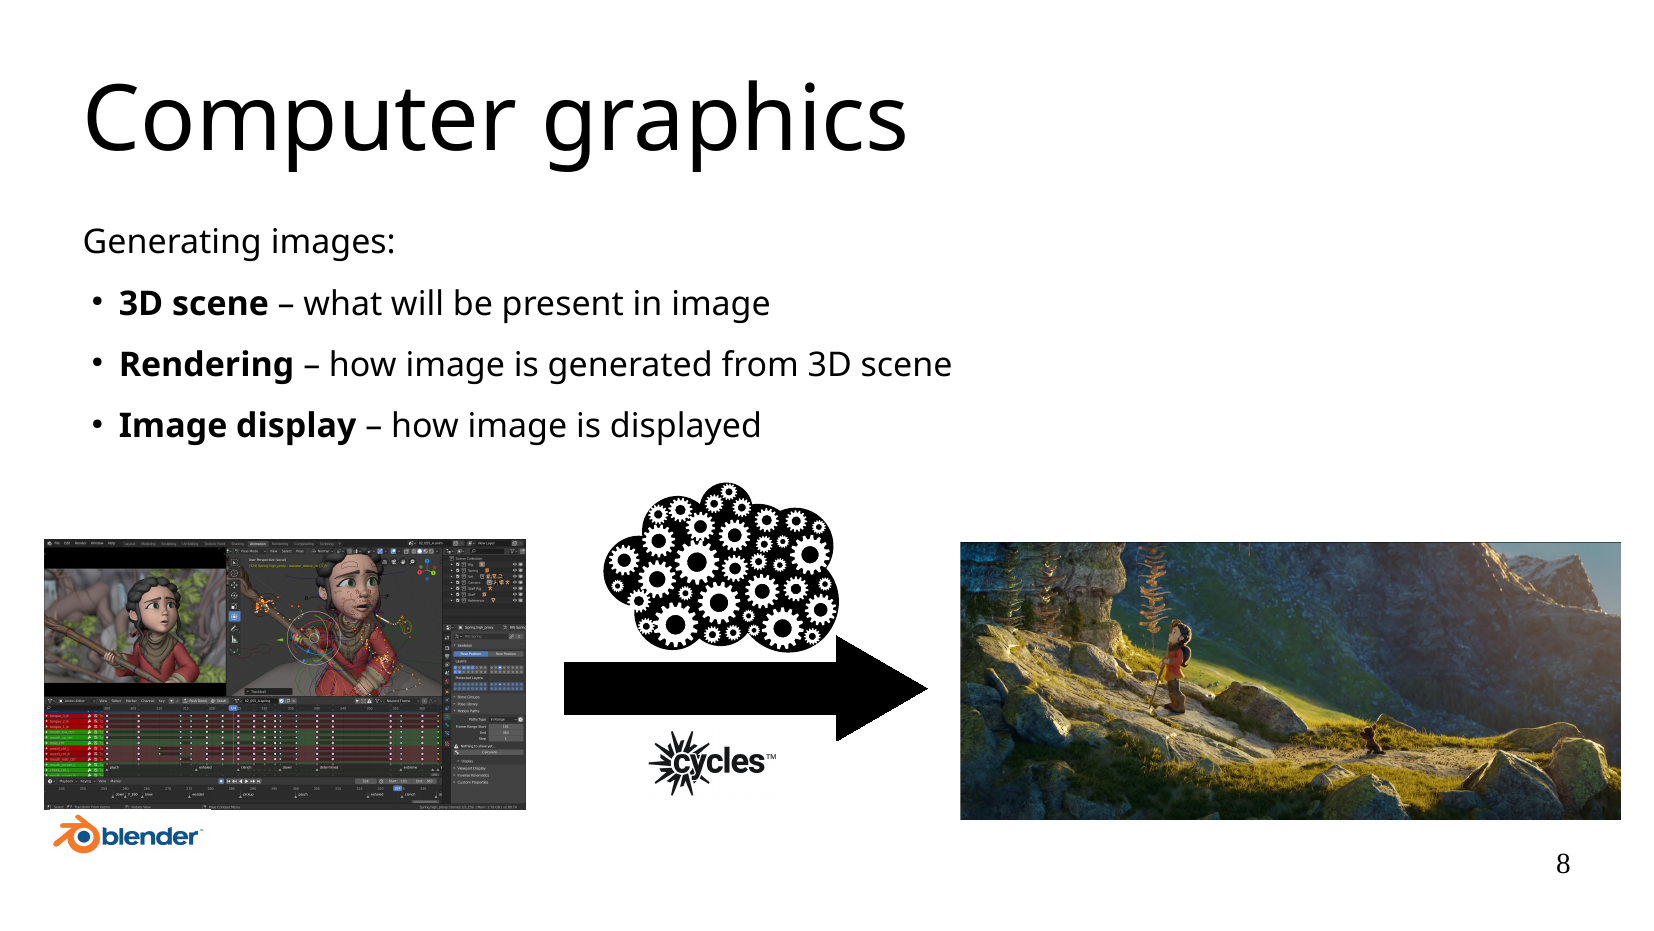

# Computer graphics
Generating images:
3D scene – what will be present in image
Rendering – how image is generated from 3D scene
Image display – how image is displayed
8